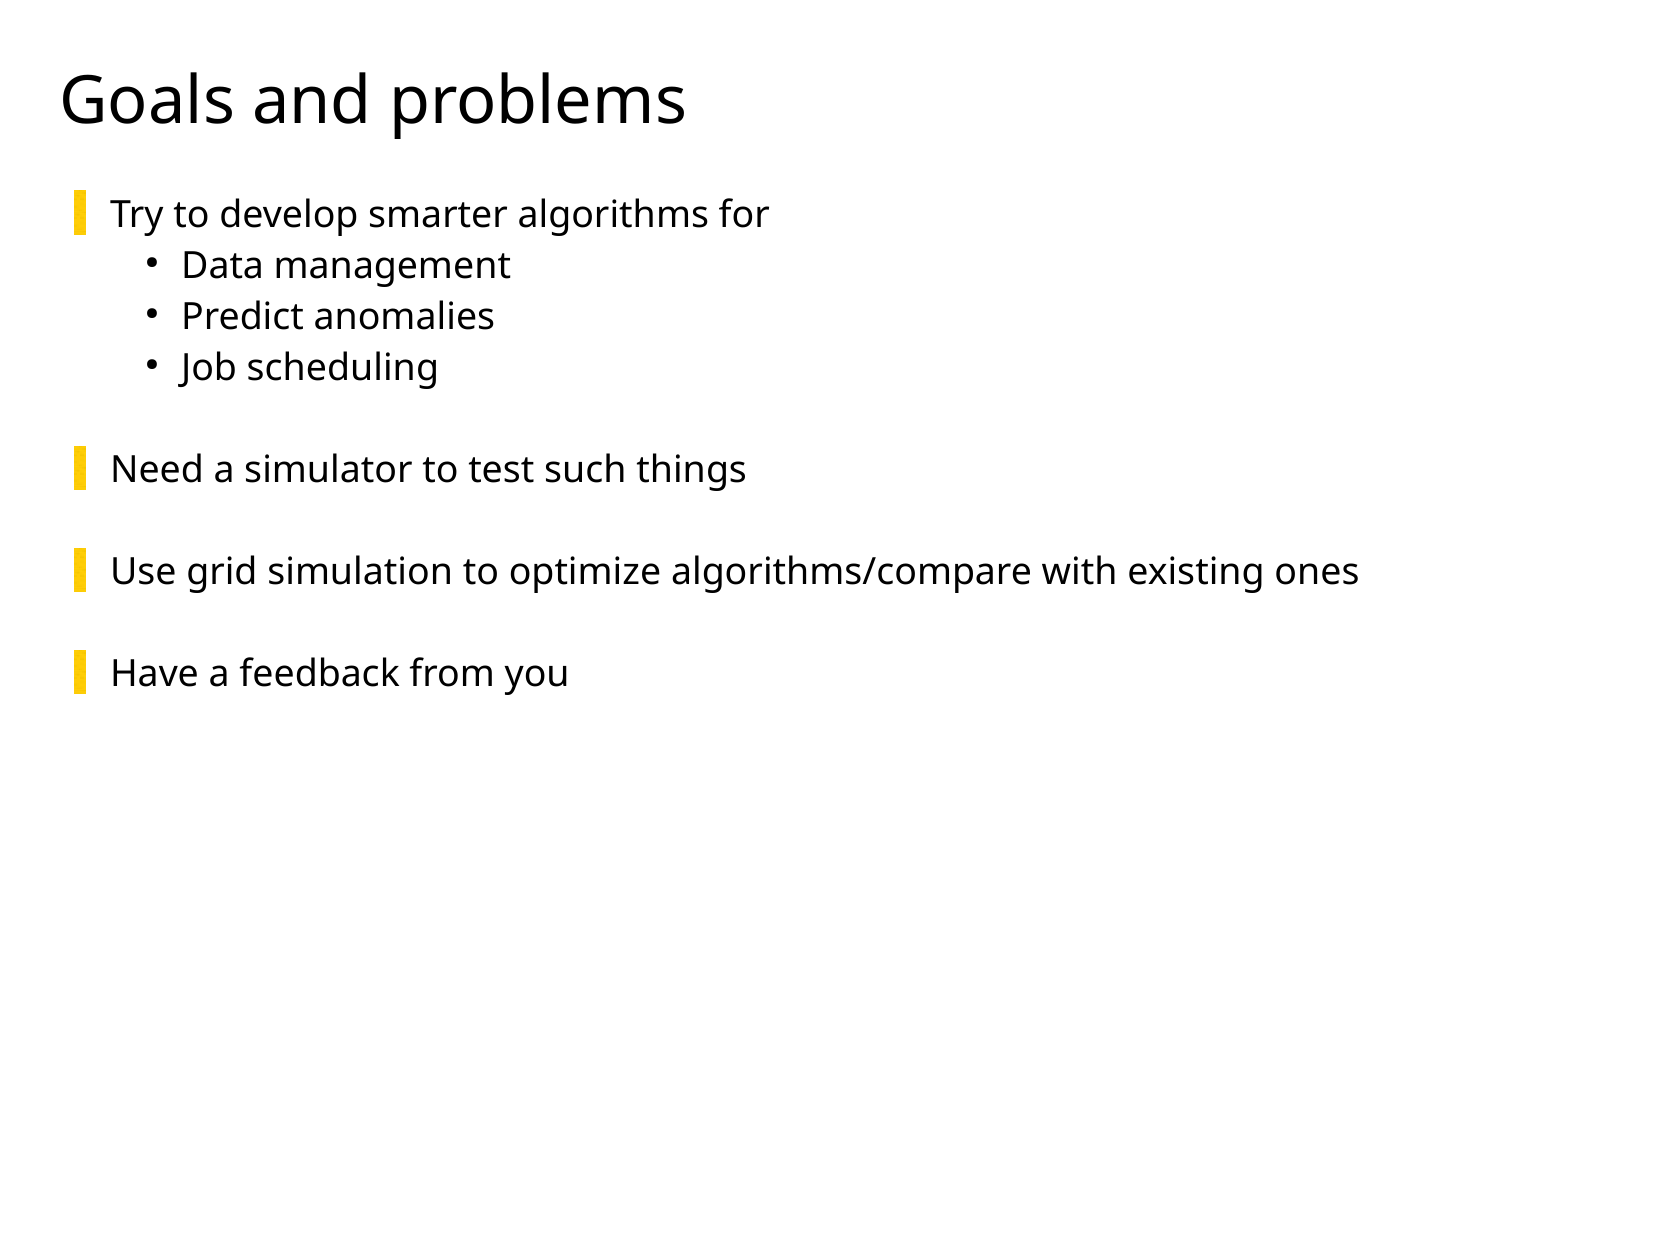

Goals and problems
Try to develop smarter algorithms for
Data management
Predict anomalies
Job scheduling
Need a simulator to test such things
Use grid simulation to optimize algorithms/compare with existing ones
Have a feedback from you